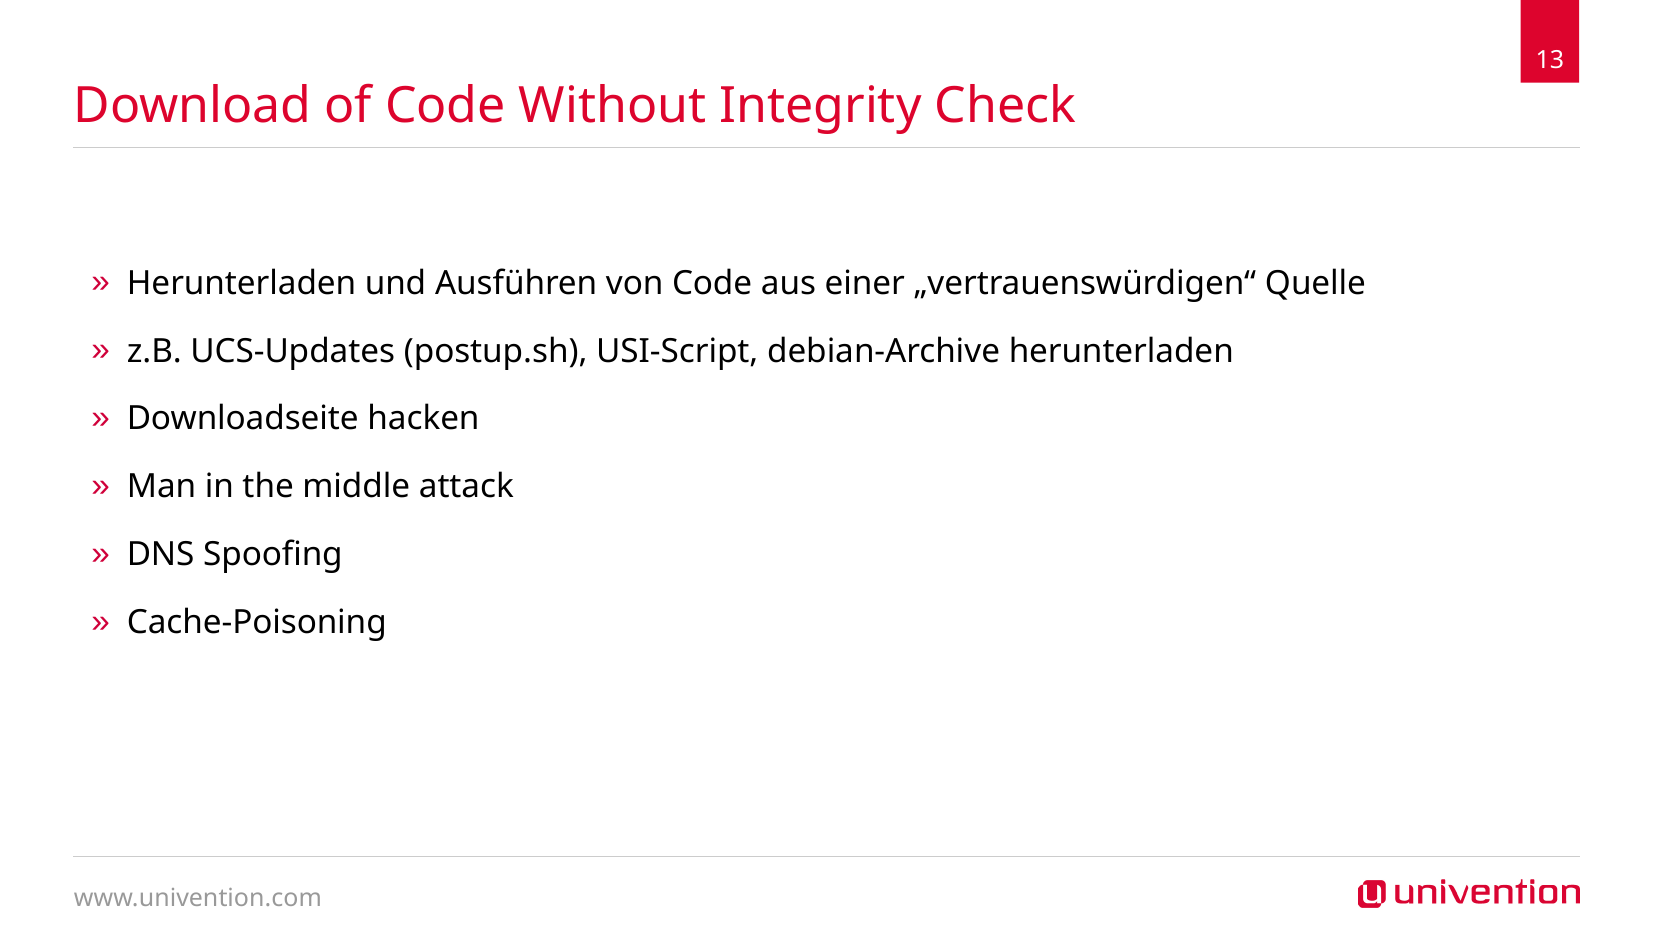

# Download of Code Without Integrity Check
Herunterladen und Ausführen von Code aus einer „vertrauenswürdigen“ Quelle
z.B. UCS-Updates (postup.sh), USI-Script, debian-Archive herunterladen
Downloadseite hacken
Man in the middle attack
DNS Spoofing
Cache-Poisoning